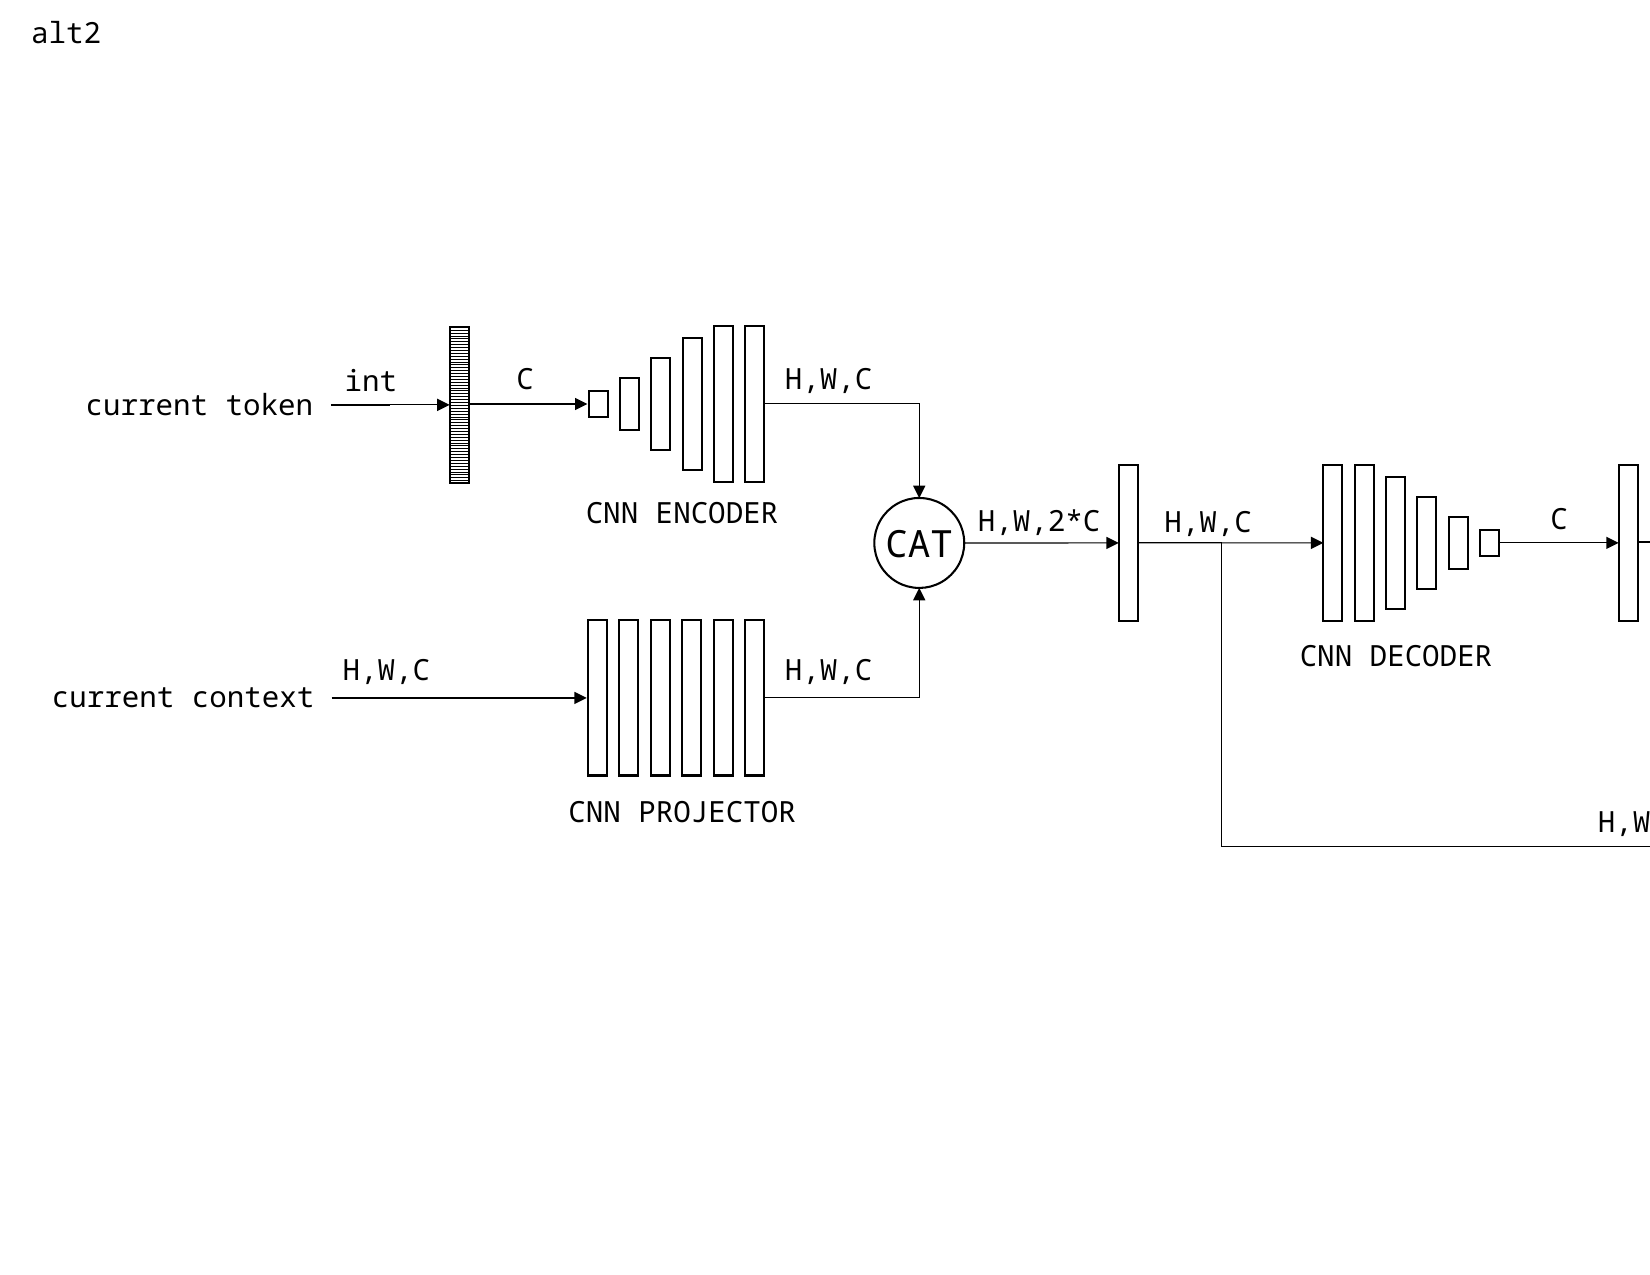

alt2
C
H,W,C
int
current token
CNN ENCODER
C
int
H,W,2*C
H,W,C
CAT
next token
CNN DECODER
H,W,C
H,W,C
current context
CNN PROJECTOR
H,W,C
next context